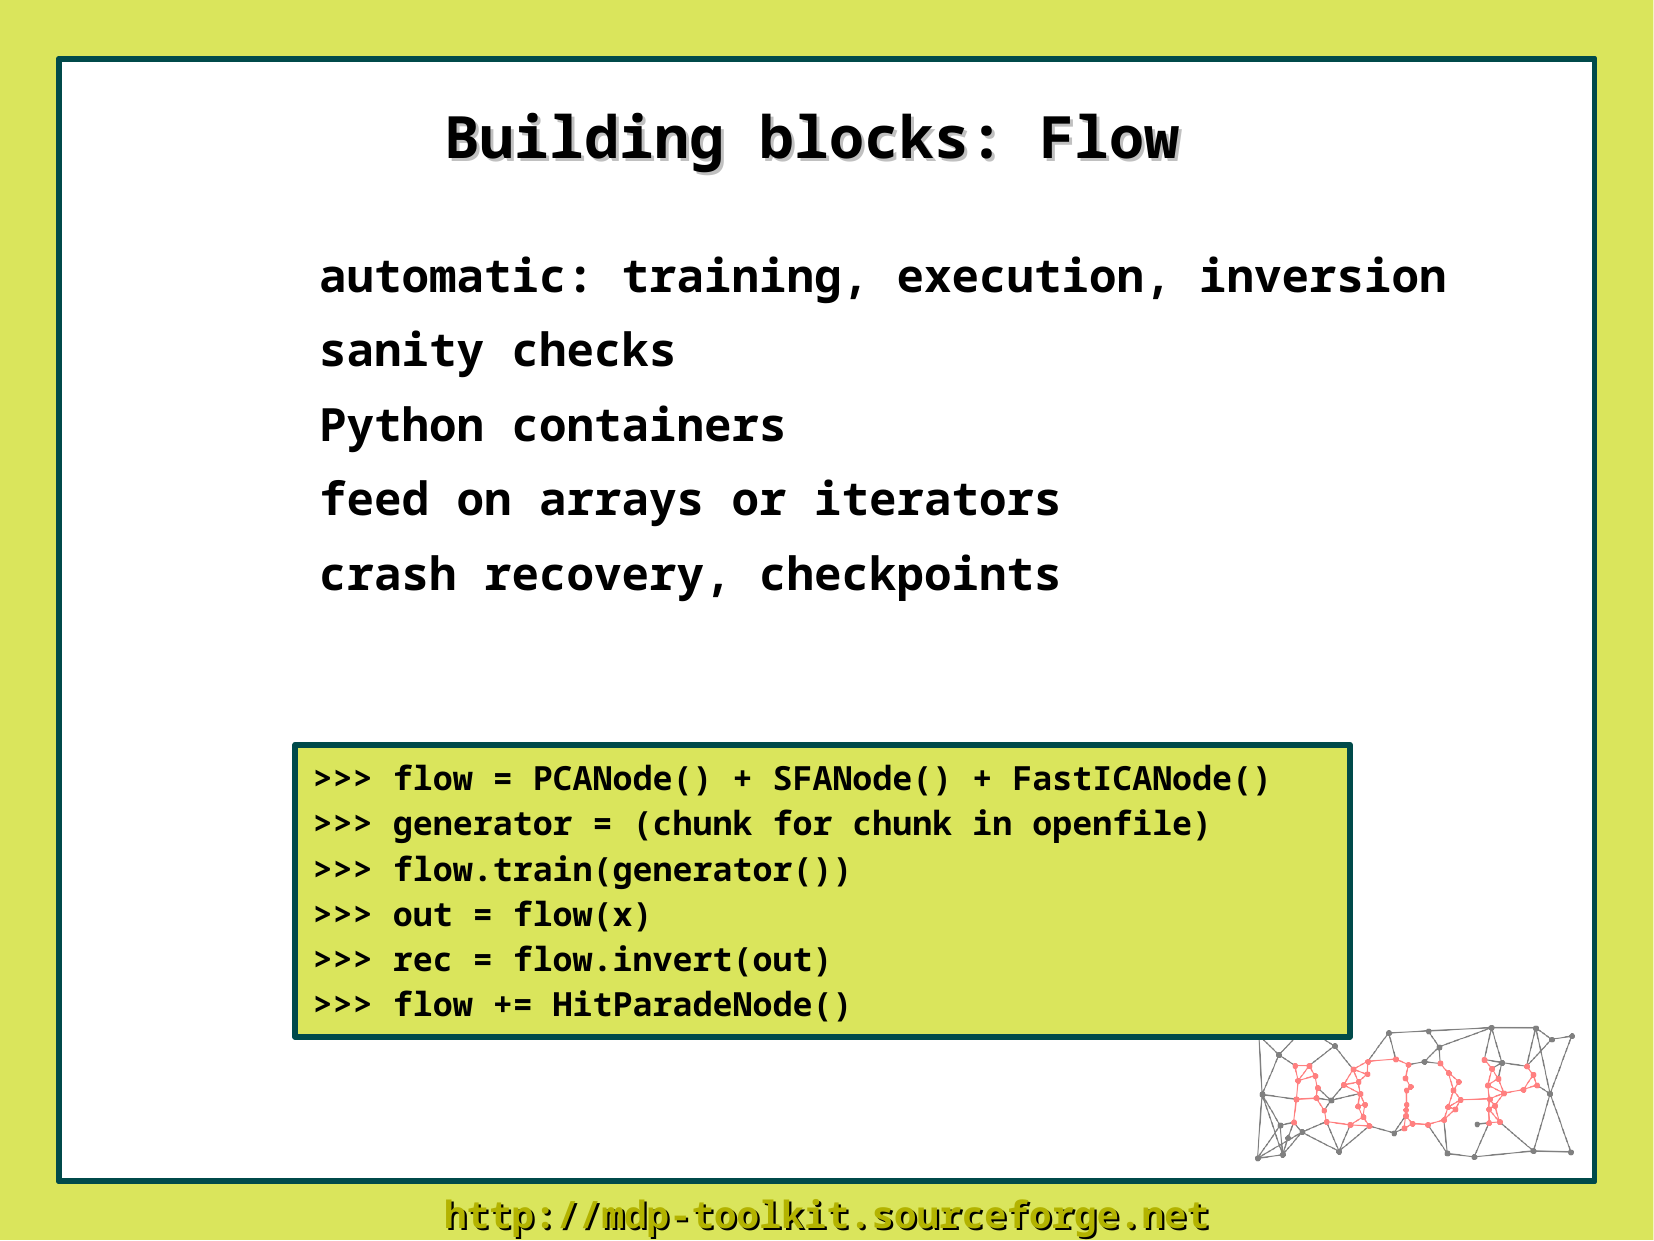

Building blocks: Flow
automatic: training, execution, inversion
sanity checks
Python containers
feed on arrays or iterators
crash recovery, checkpoints
>>> flow = PCANode() + SFANode() + FastICANode()
>>> generator = (chunk for chunk in openfile)
>>> flow.train(generator())
>>> out = flow(x)
>>> rec = flow.invert(out)
>>> flow += HitParadeNode()